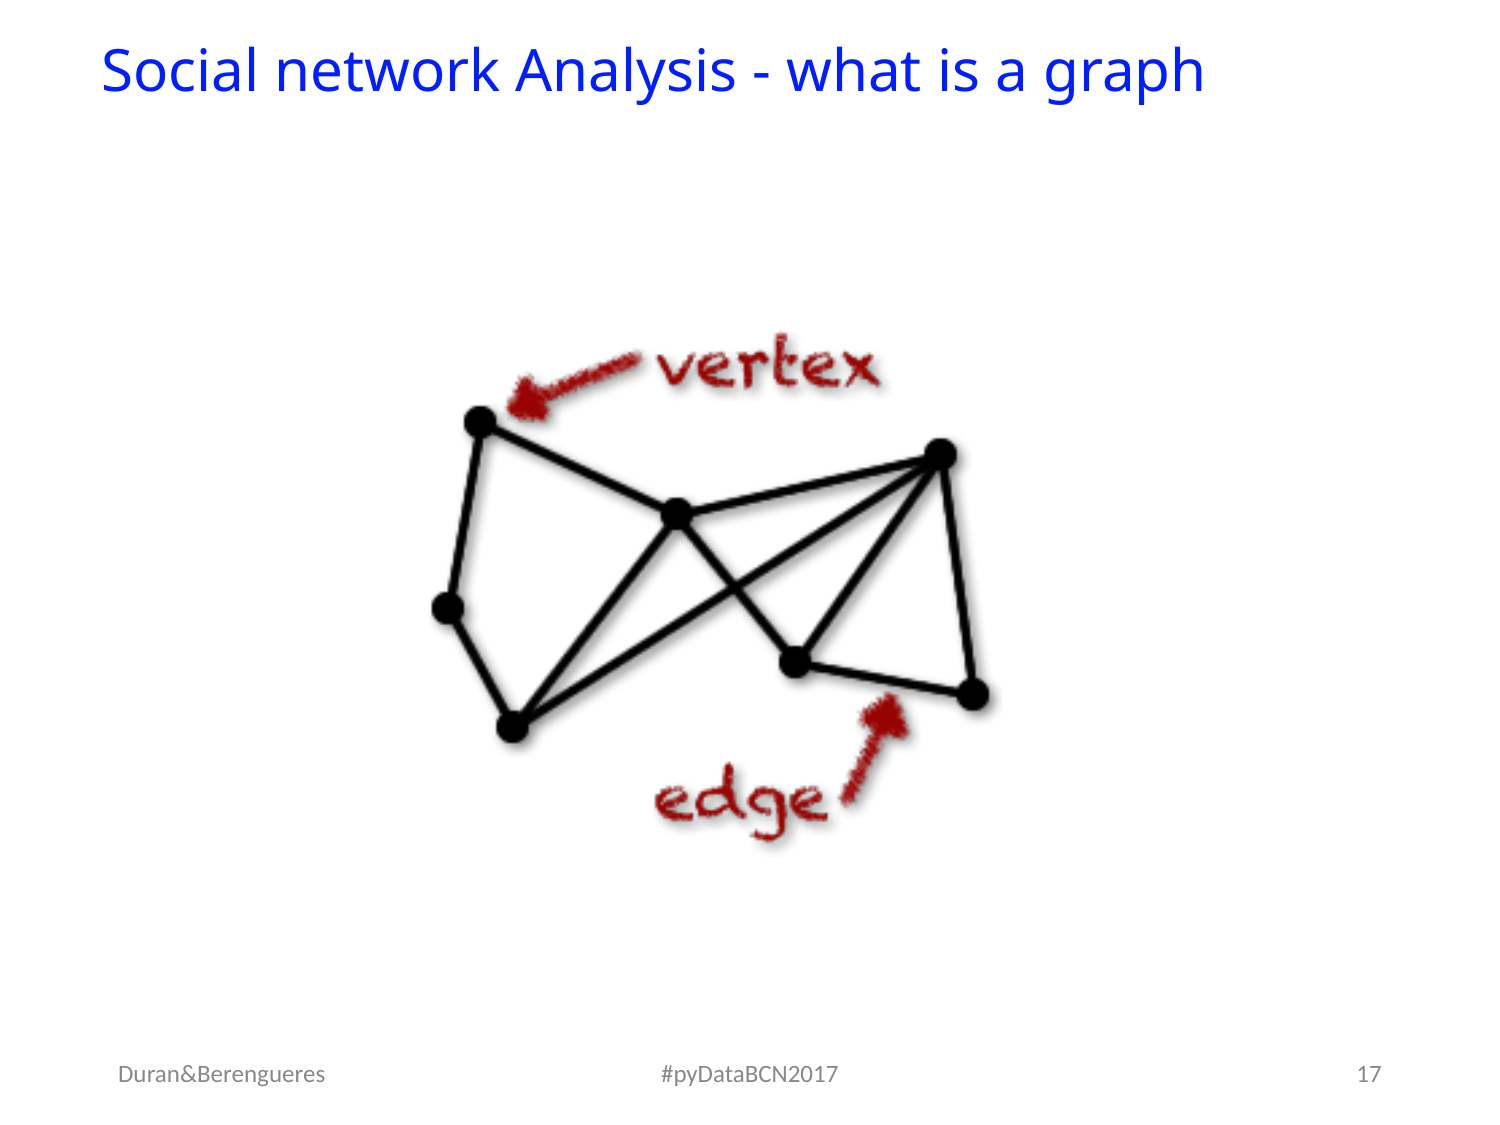

# Social network Analysis - what is a graph
Duran&Berengueres
#pyDataBCN2017